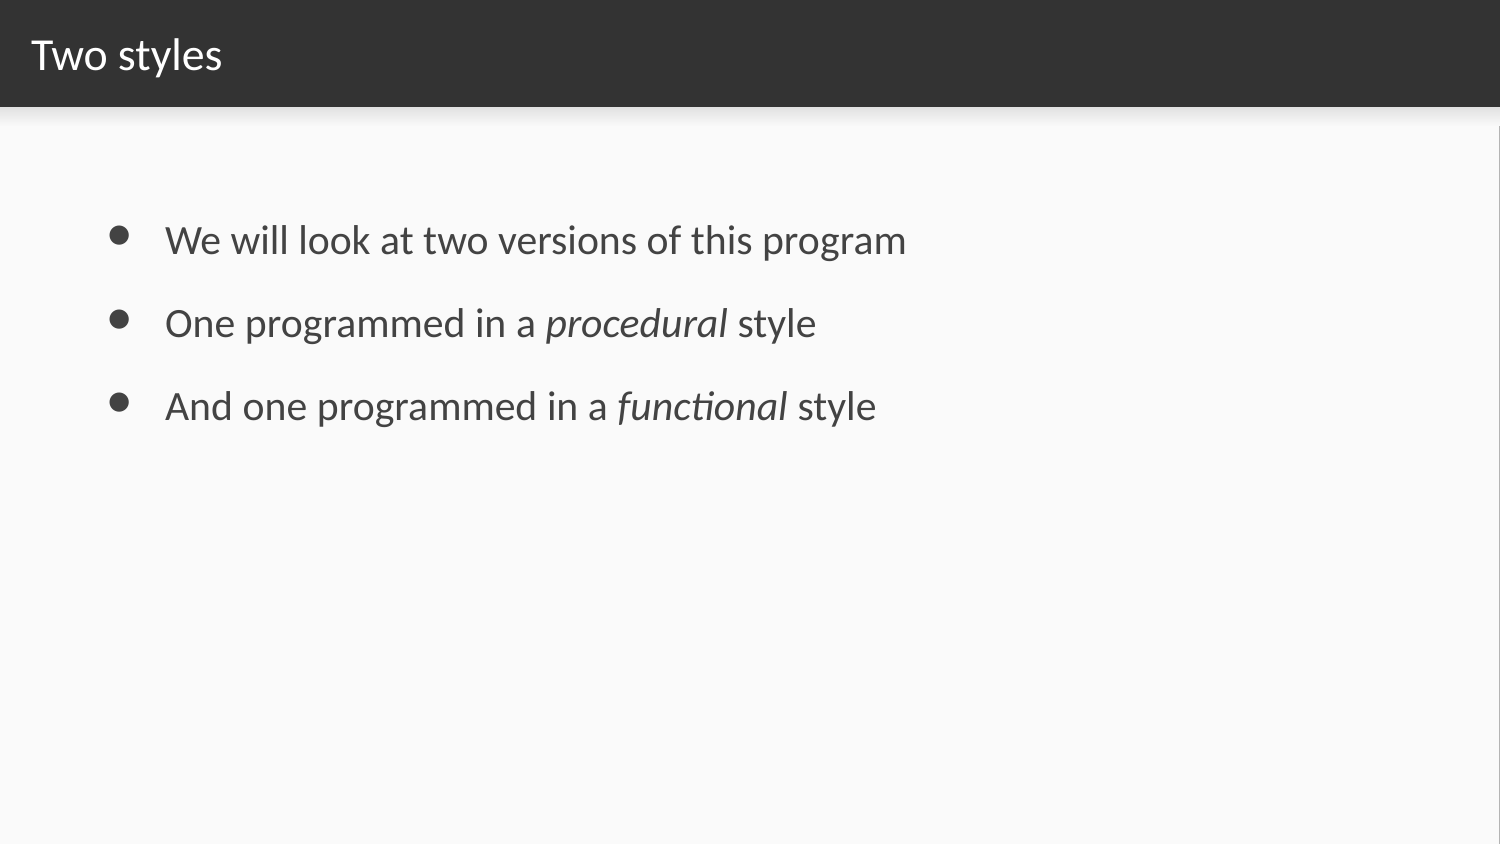

# Two styles
We will look at two versions of this program
One programmed in a procedural style
And one programmed in a functional style